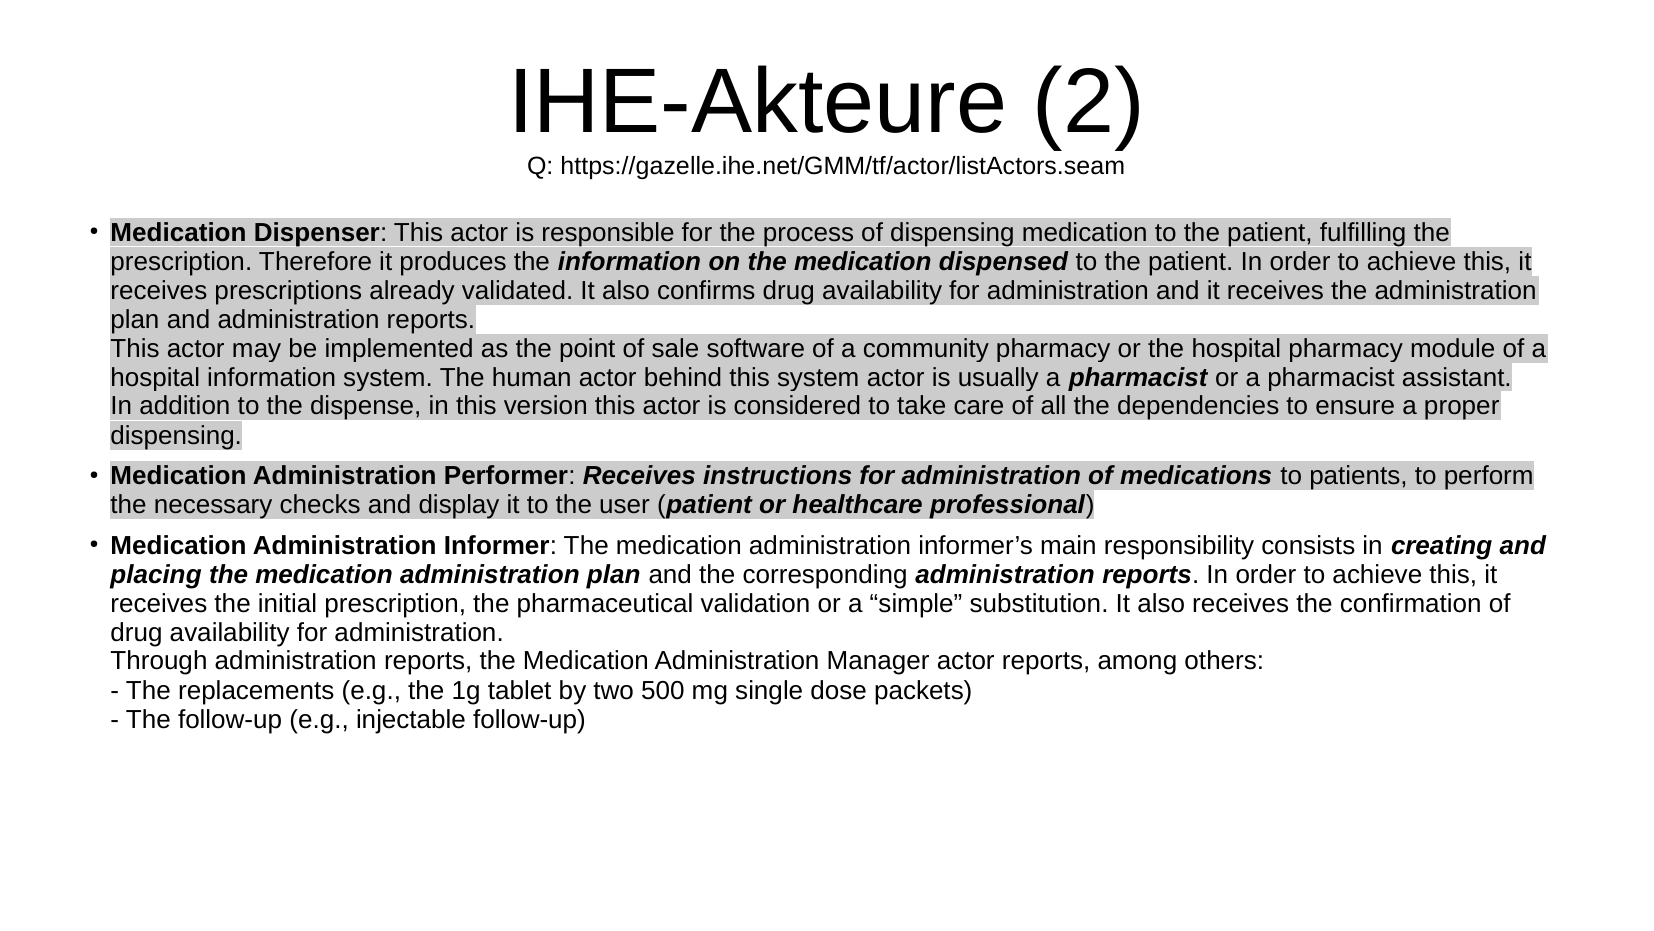

# IHE-Akteure (2) Q: https://gazelle.ihe.net/GMM/tf/actor/listActors.seam
Medication Dispenser: This actor is responsible for the process of dispensing medication to the patient, fulfilling the prescription. Therefore it produces the information on the medication dispensed to the patient. In order to achieve this, it receives prescriptions already validated. It also confirms drug availability for administration and it receives the administration plan and administration reports.
This actor may be implemented as the point of sale software of a community pharmacy or the hospital pharmacy module of a hospital information system. The human actor behind this system actor is usually a pharmacist or a pharmacist assistant.
In addition to the dispense, in this version this actor is considered to take care of all the dependencies to ensure a proper dispensing.
Medication Administration Performer: Receives instructions for administration of medications to patients, to perform the necessary checks and display it to the user (patient or healthcare professional)
Medication Administration Informer: The medication administration informer’s main responsibility consists in creating and placing the medication administration plan and the corresponding administration reports. In order to achieve this, it receives the initial prescription, the pharmaceutical validation or a “simple” substitution. It also receives the confirmation of drug availability for administration.
Through administration reports, the Medication Administration Manager actor reports, among others:
- The replacements (e.g., the 1g tablet by two 500 mg single dose packets)
- The follow-up (e.g., injectable follow-up)